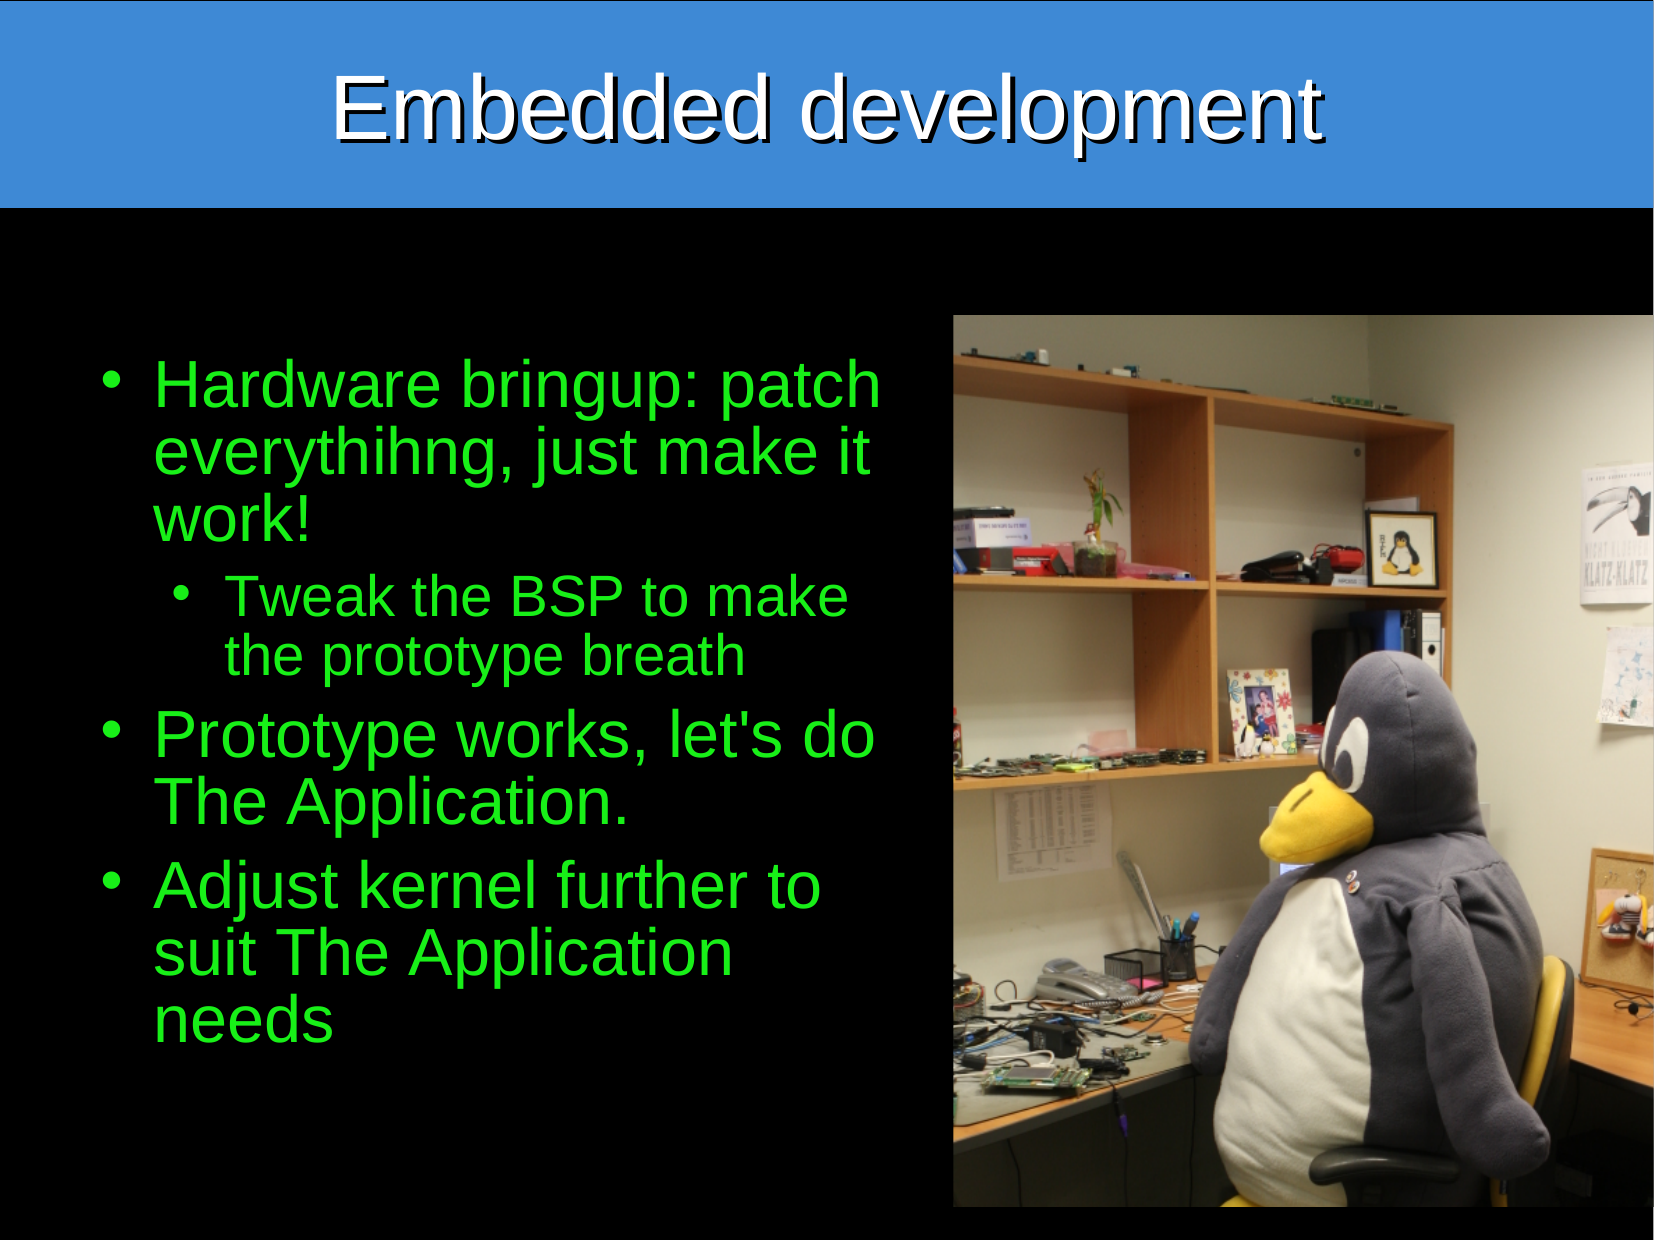

# Embedded development
Hardware bringup: patch everythihng, just make it work!
Tweak the BSP to make the prototype breath
Prototype works, let's do The Application.
Adjust kernel further to suit The Application needs